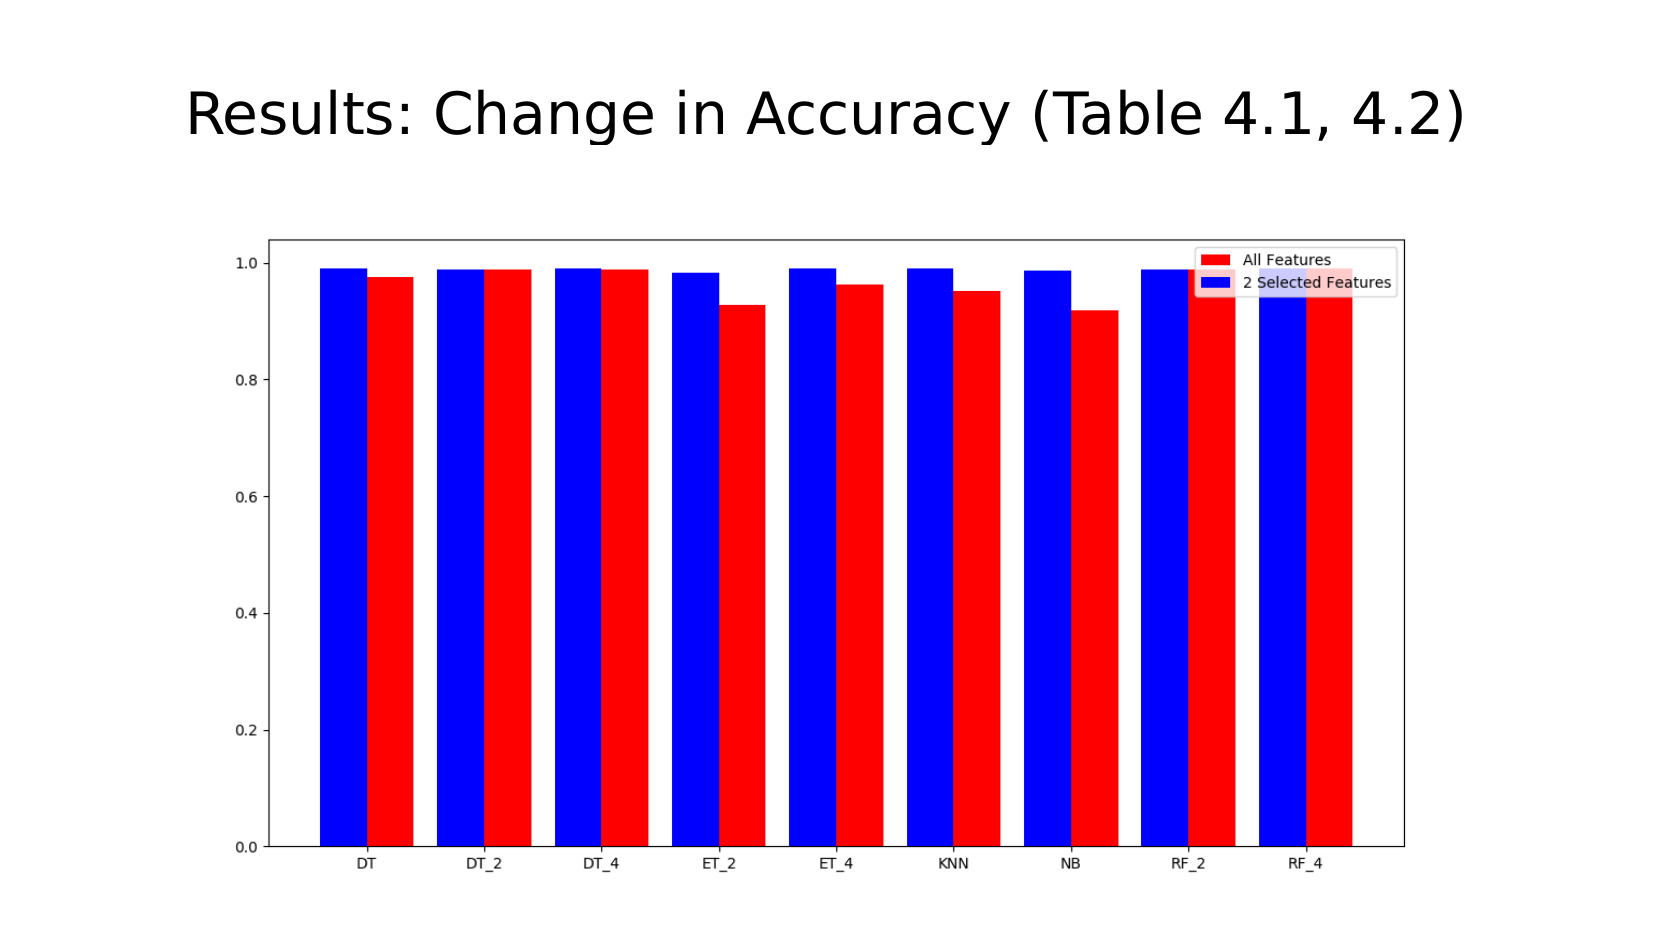

# Results: Change in Accuracy (Table 4.1, 4.2)